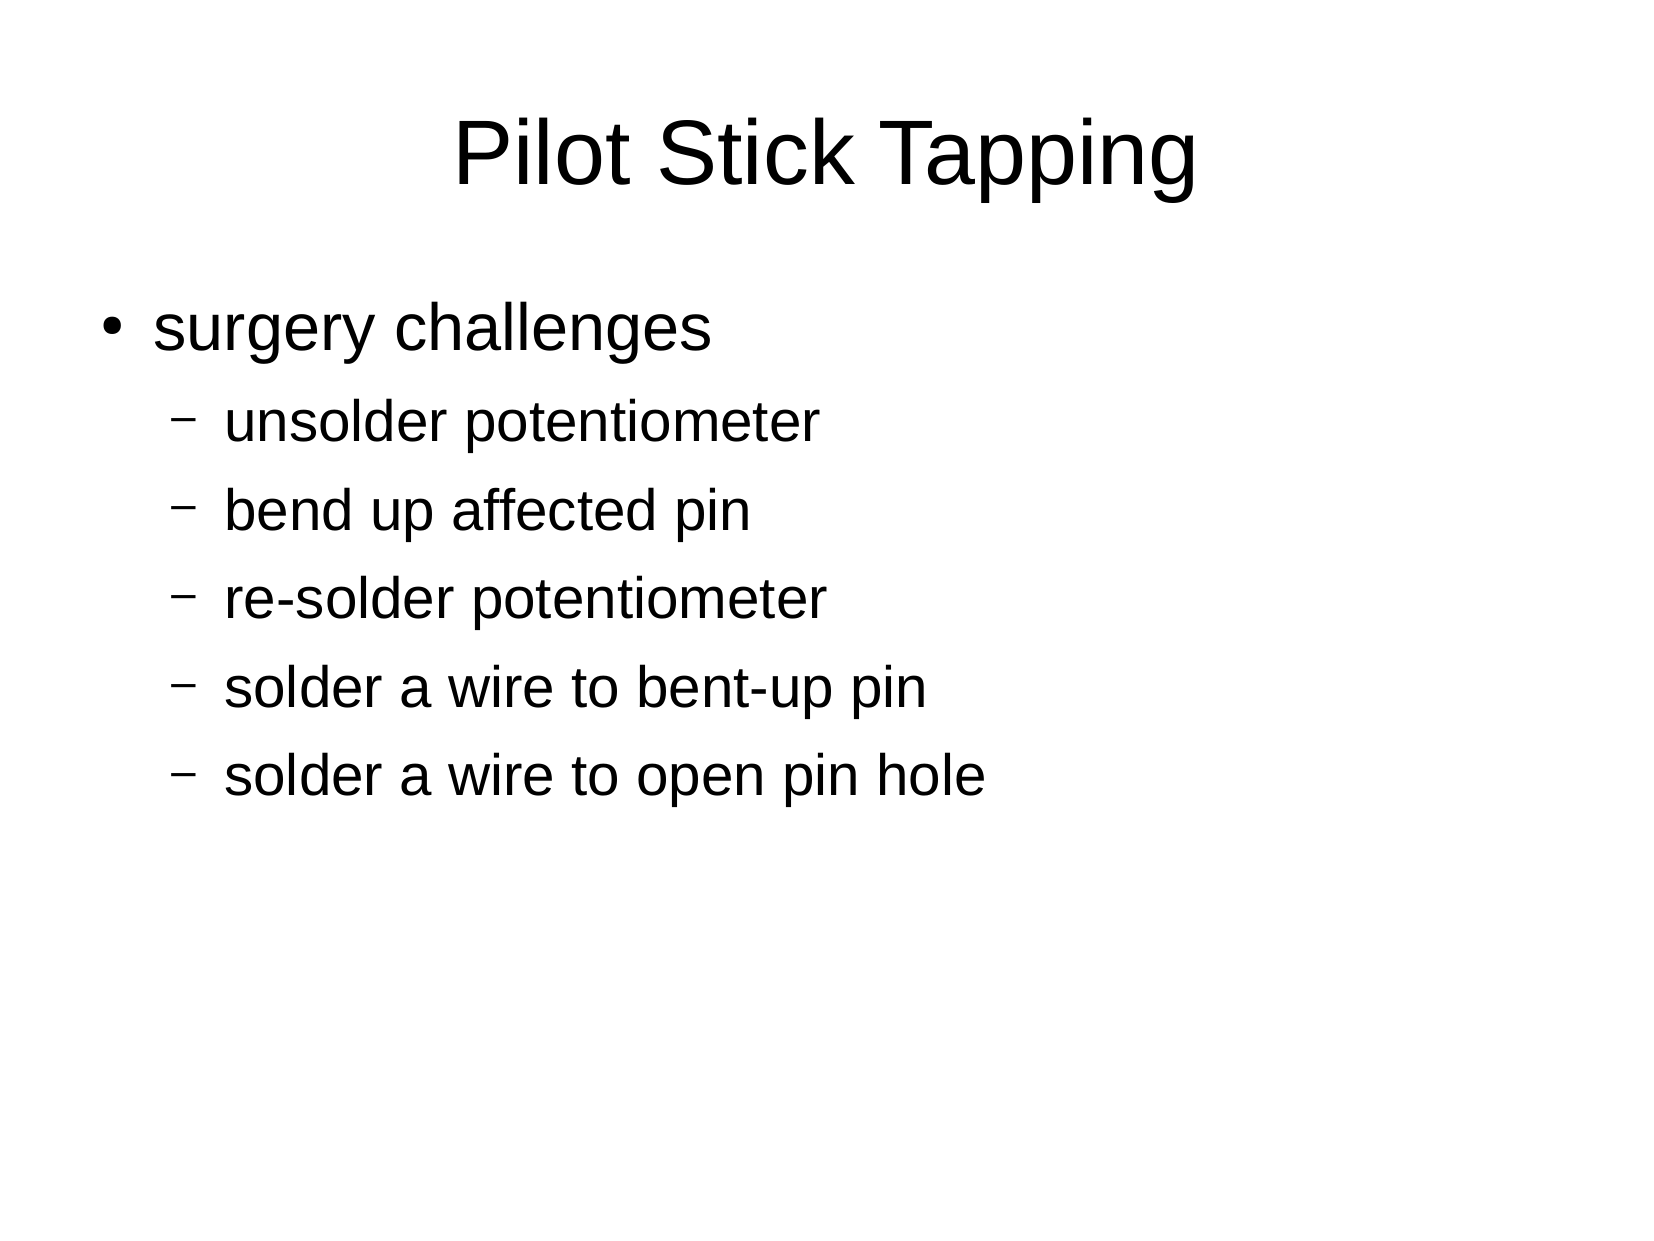

# Pilot Stick Tapping
surgery challenges
unsolder potentiometer
bend up affected pin
re-solder potentiometer
solder a wire to bent-up pin
solder a wire to open pin hole